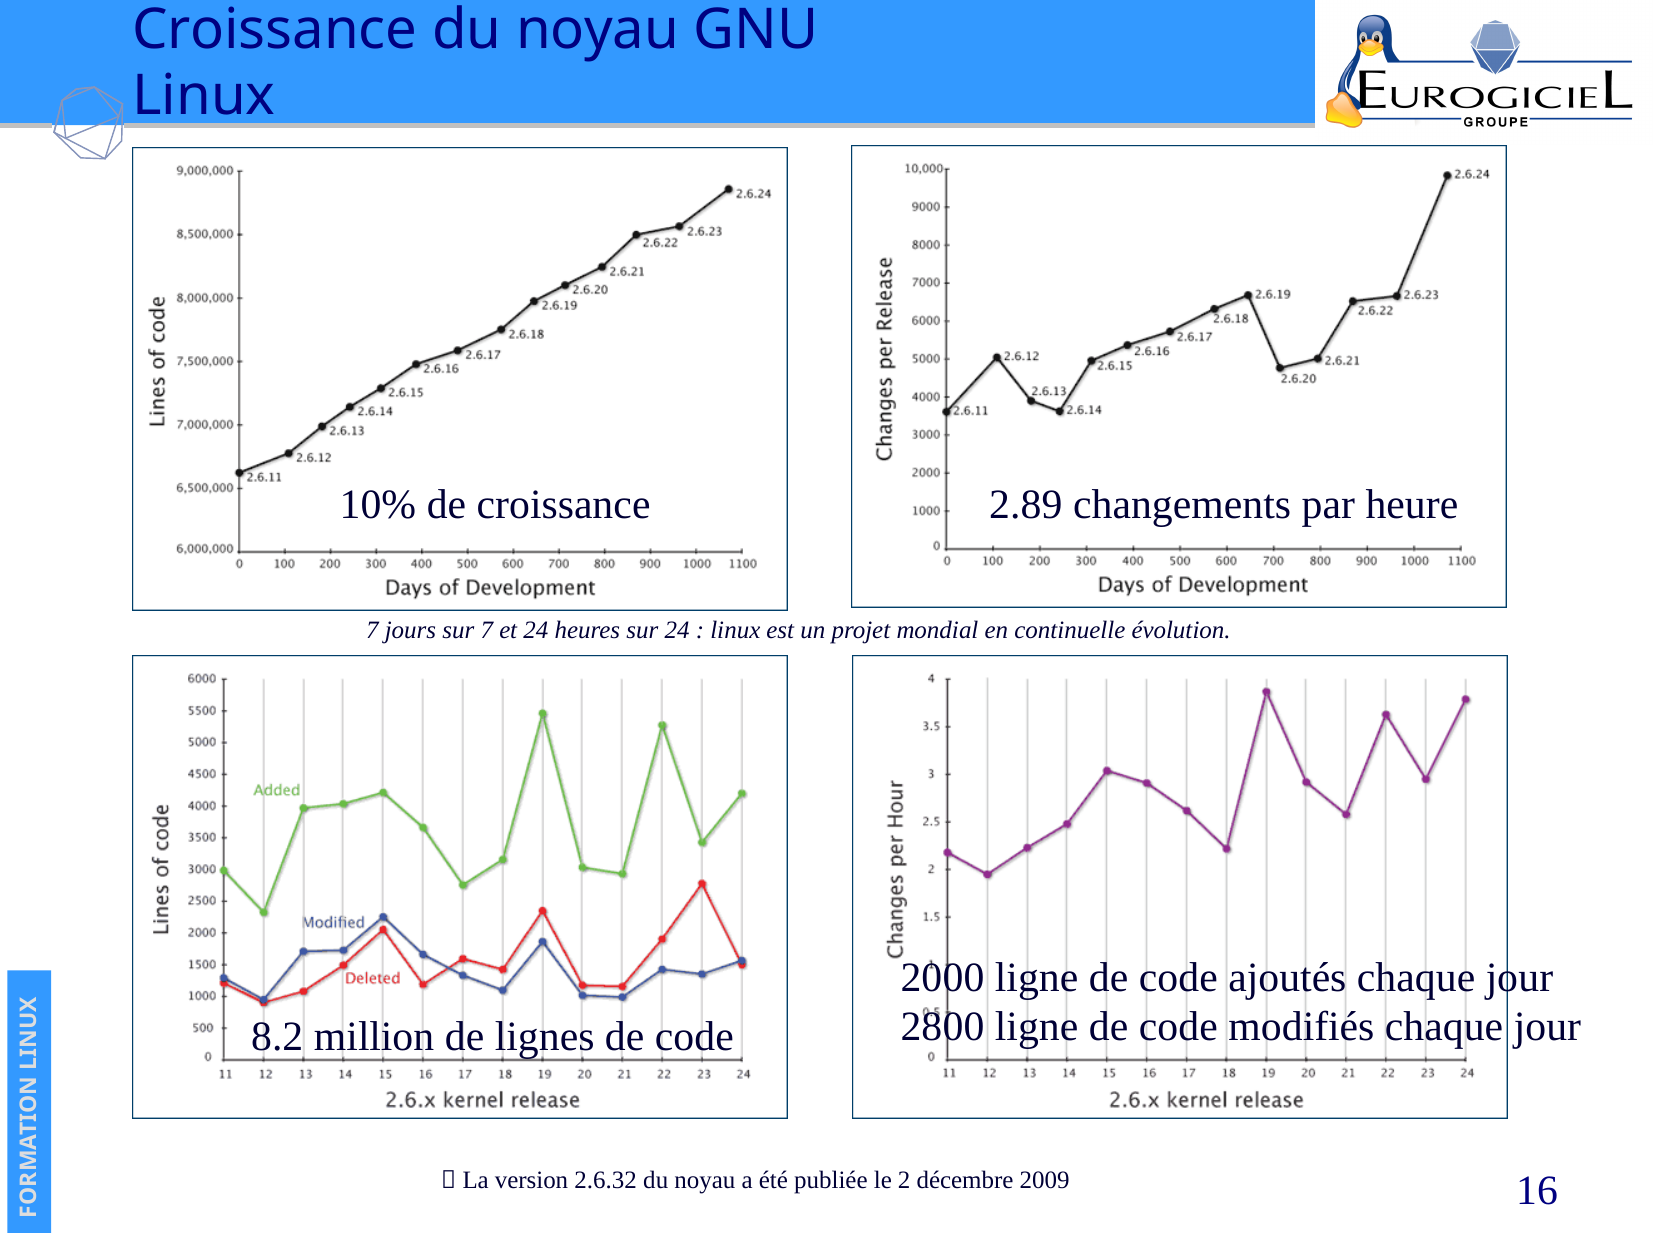

# Croissance du noyau GNU Linux
10% de croissance
2.89 changements par heure
7 jours sur 7 et 24 heures sur 24 : linux est un projet mondial en continuelle évolution.
2000 ligne de code ajoutés chaque jour
2800 ligne de code modifiés chaque jour
8.2 million de lignes de code
 La version 2.6.32 du noyau a été publiée le 2 décembre 2009